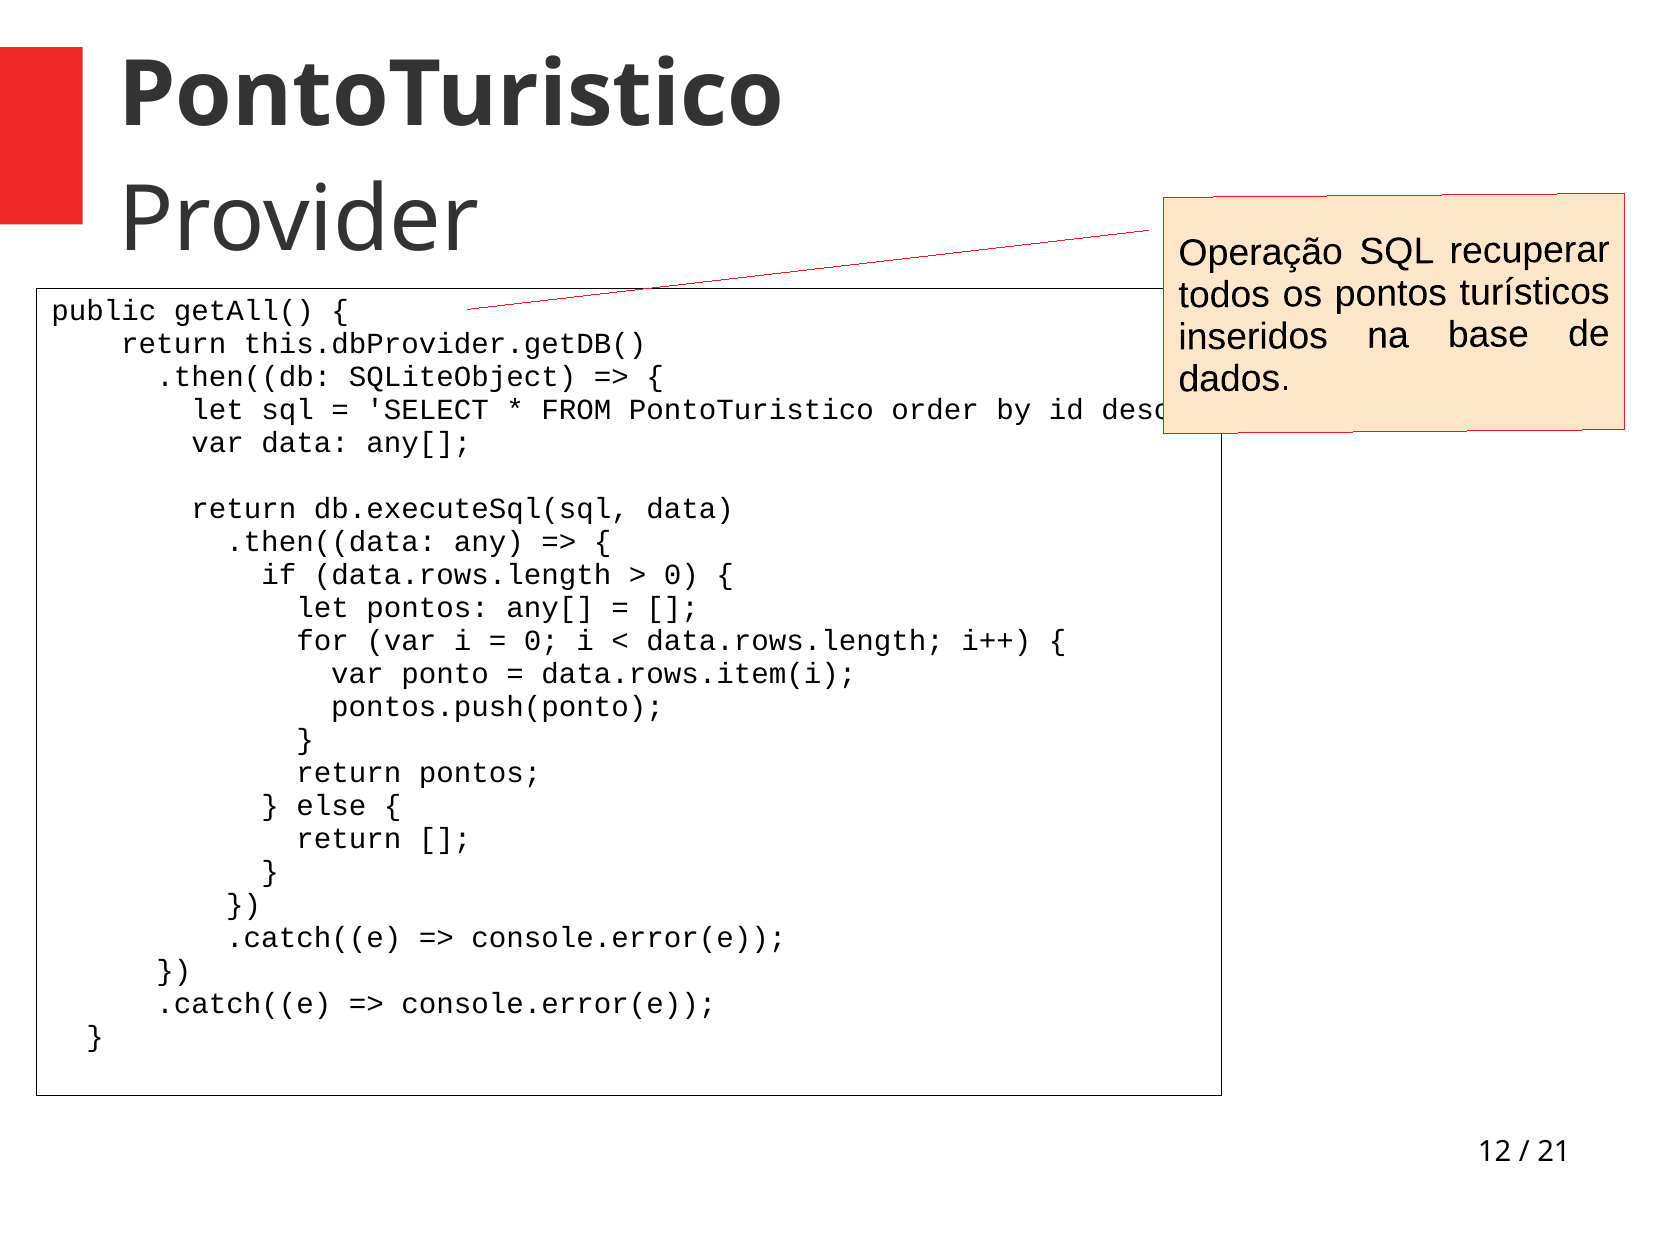

# PontoTuristico Provider
Operação SQL recuperar todos os pontos turísticos inseridos na base de dados.
public getAll() {
 return this.dbProvider.getDB()
 .then((db: SQLiteObject) => {
 let sql = 'SELECT * FROM PontoTuristico order by id desc';
 var data: any[];
 return db.executeSql(sql, data)
 .then((data: any) => {
 if (data.rows.length > 0) {
 let pontos: any[] = [];
 for (var i = 0; i < data.rows.length; i++) {
 var ponto = data.rows.item(i);
 pontos.push(ponto);
 }
 return pontos;
 } else {
 return [];
 }
 })
 .catch((e) => console.error(e));
 })
 .catch((e) => console.error(e));
 }
12